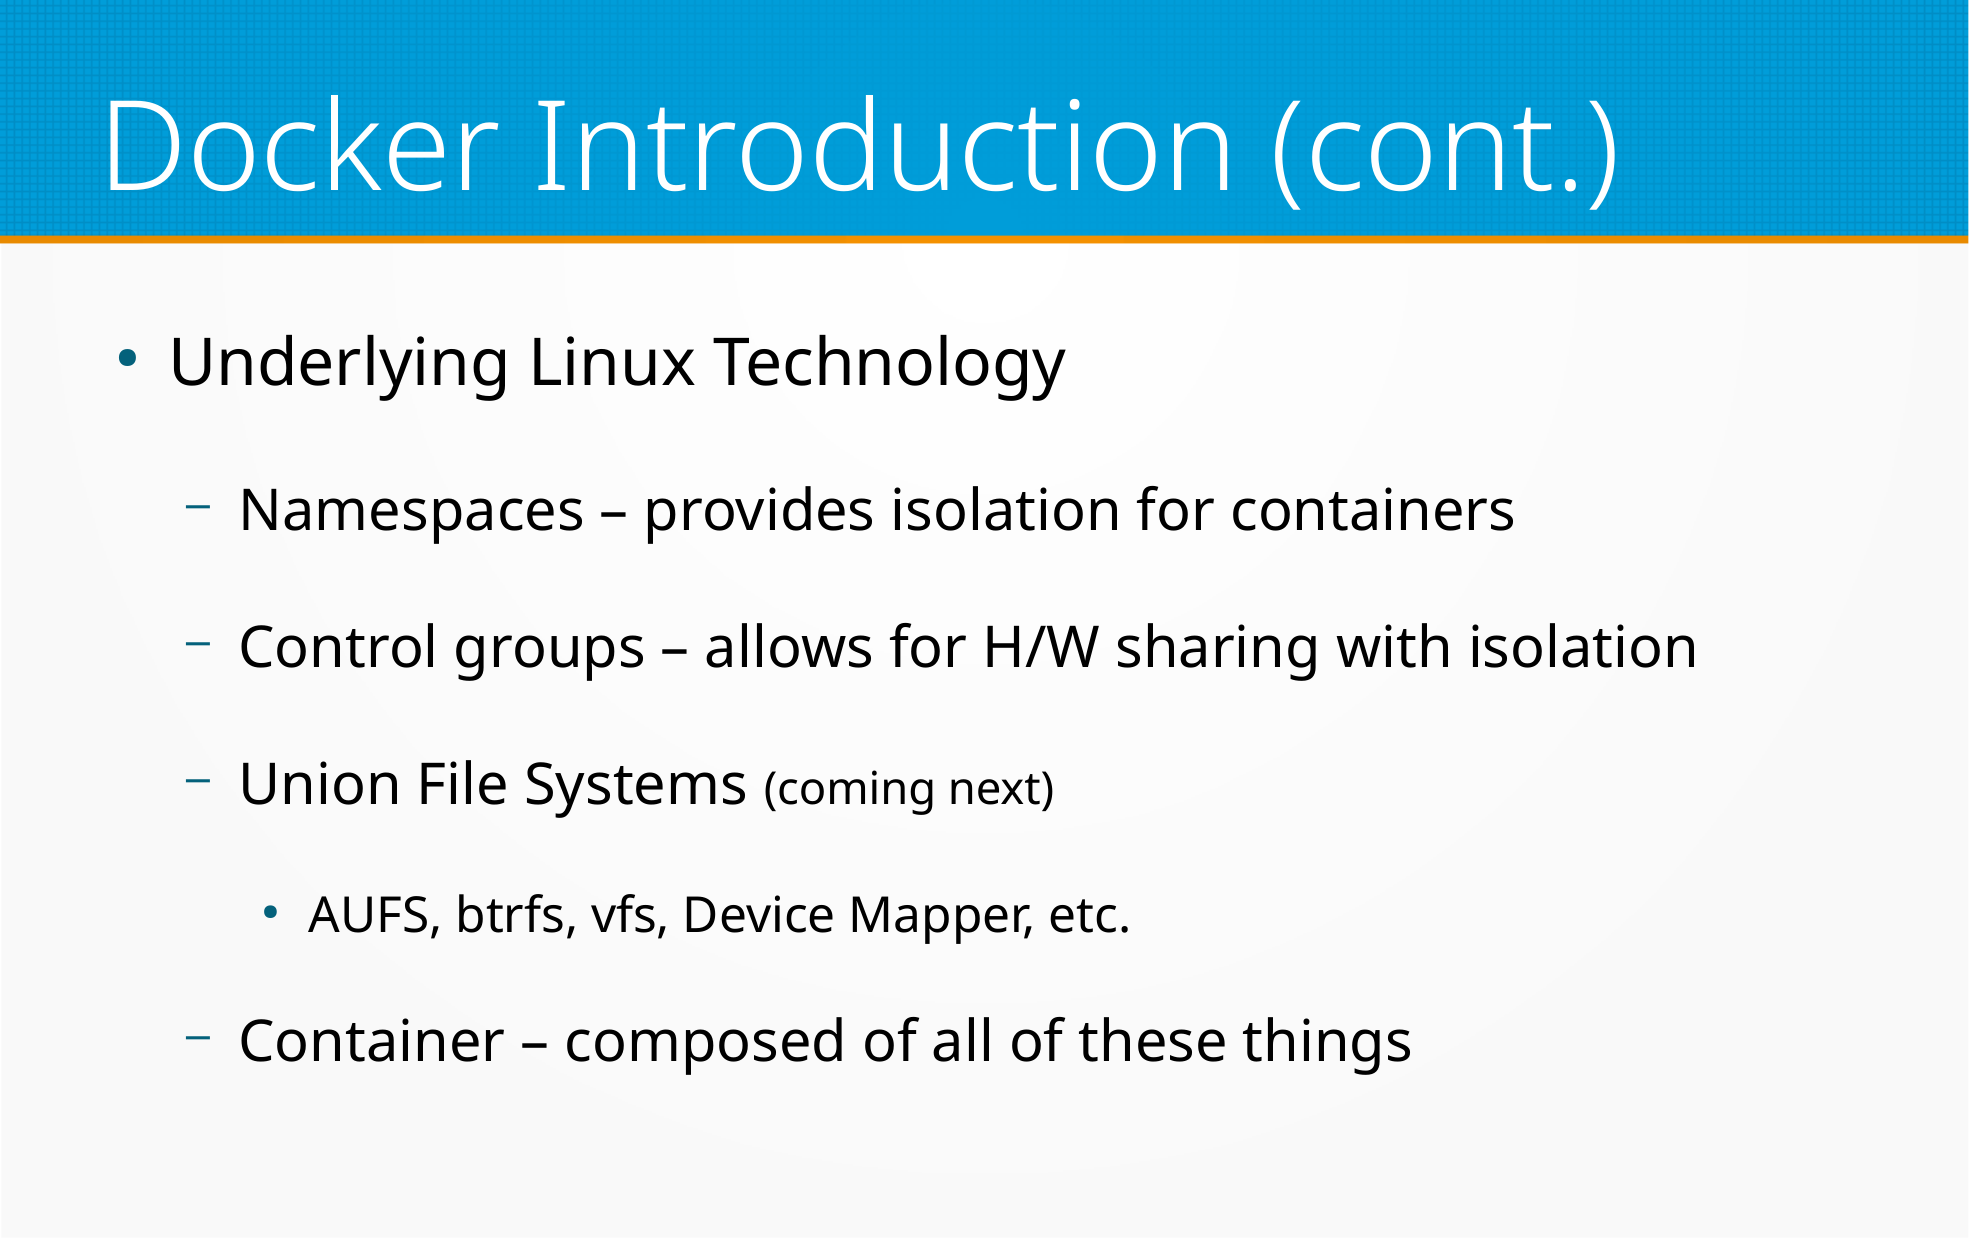

# Docker Introduction (cont.)
Underlying Linux Technology
Namespaces – provides isolation for containers
Control groups – allows for H/W sharing with isolation
Union File Systems (coming next)
AUFS, btrfs, vfs, Device Mapper, etc.
Container – composed of all of these things